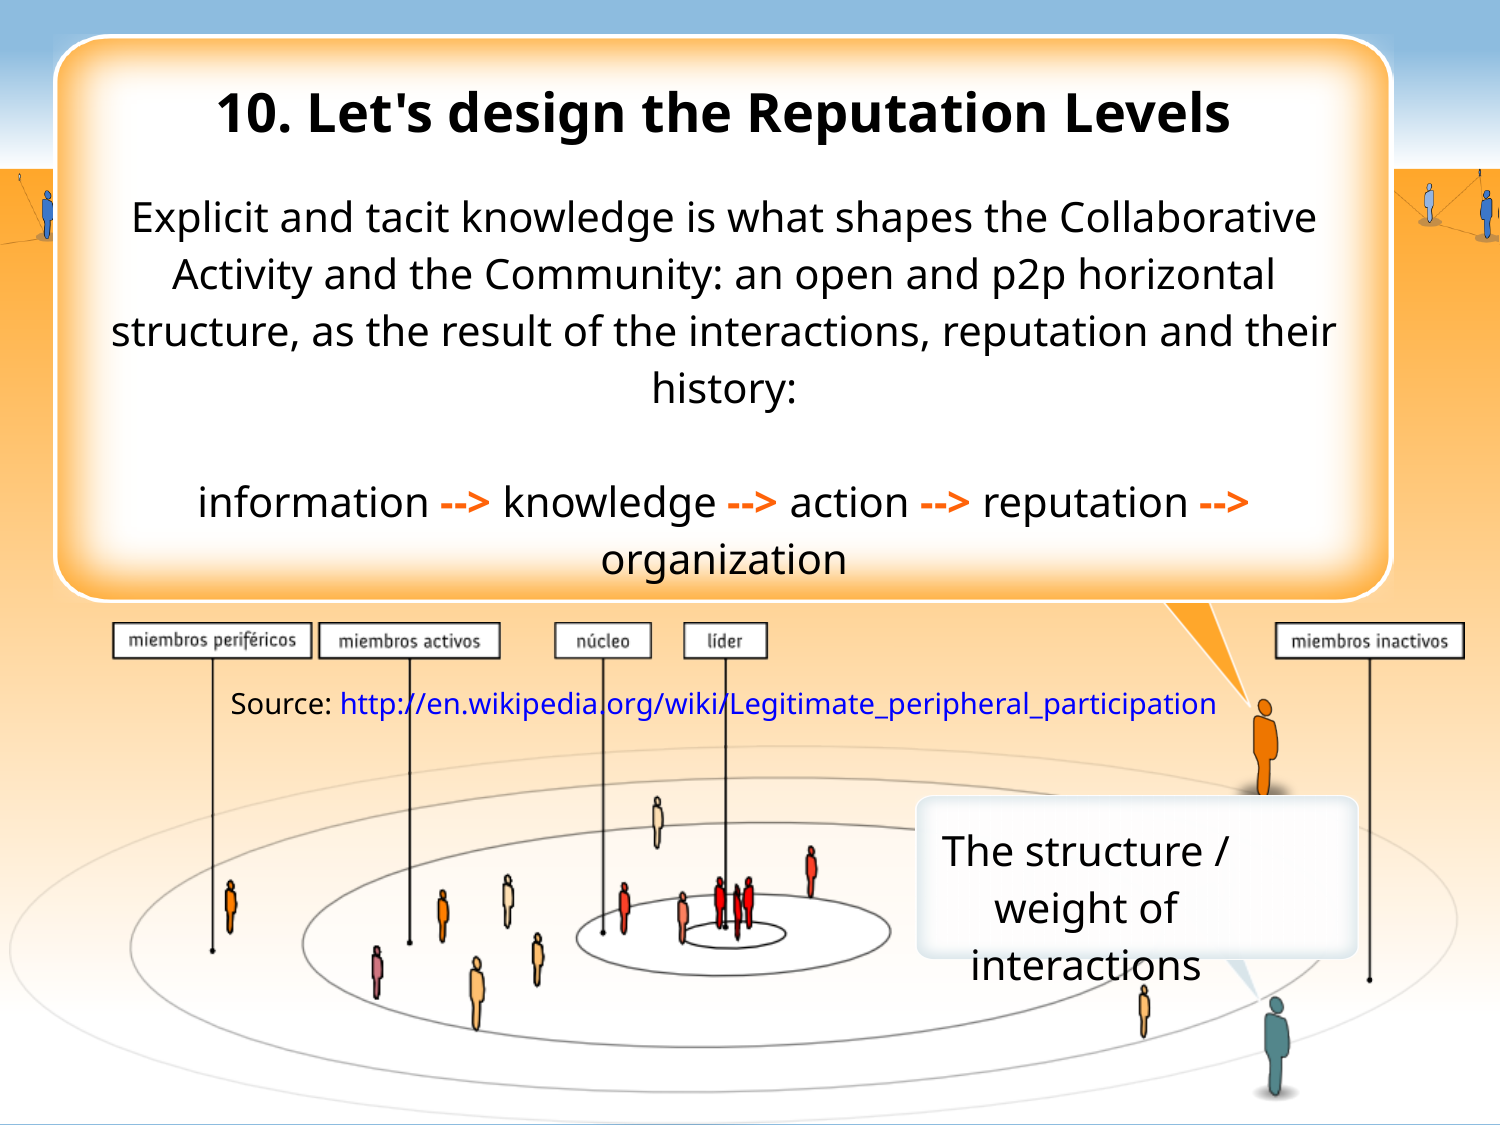

10. Let's design the Reputation Levels
Explicit and tacit knowledge is what shapes the Collaborative Activity and the Community: an open and p2p horizontal structure, as the result of the interactions, reputation and their history:
information --> knowledge --> action --> reputation --> organization
Source: http://en.wikipedia.org/wiki/Legitimate_peripheral_participation
The structure / weight of interactions